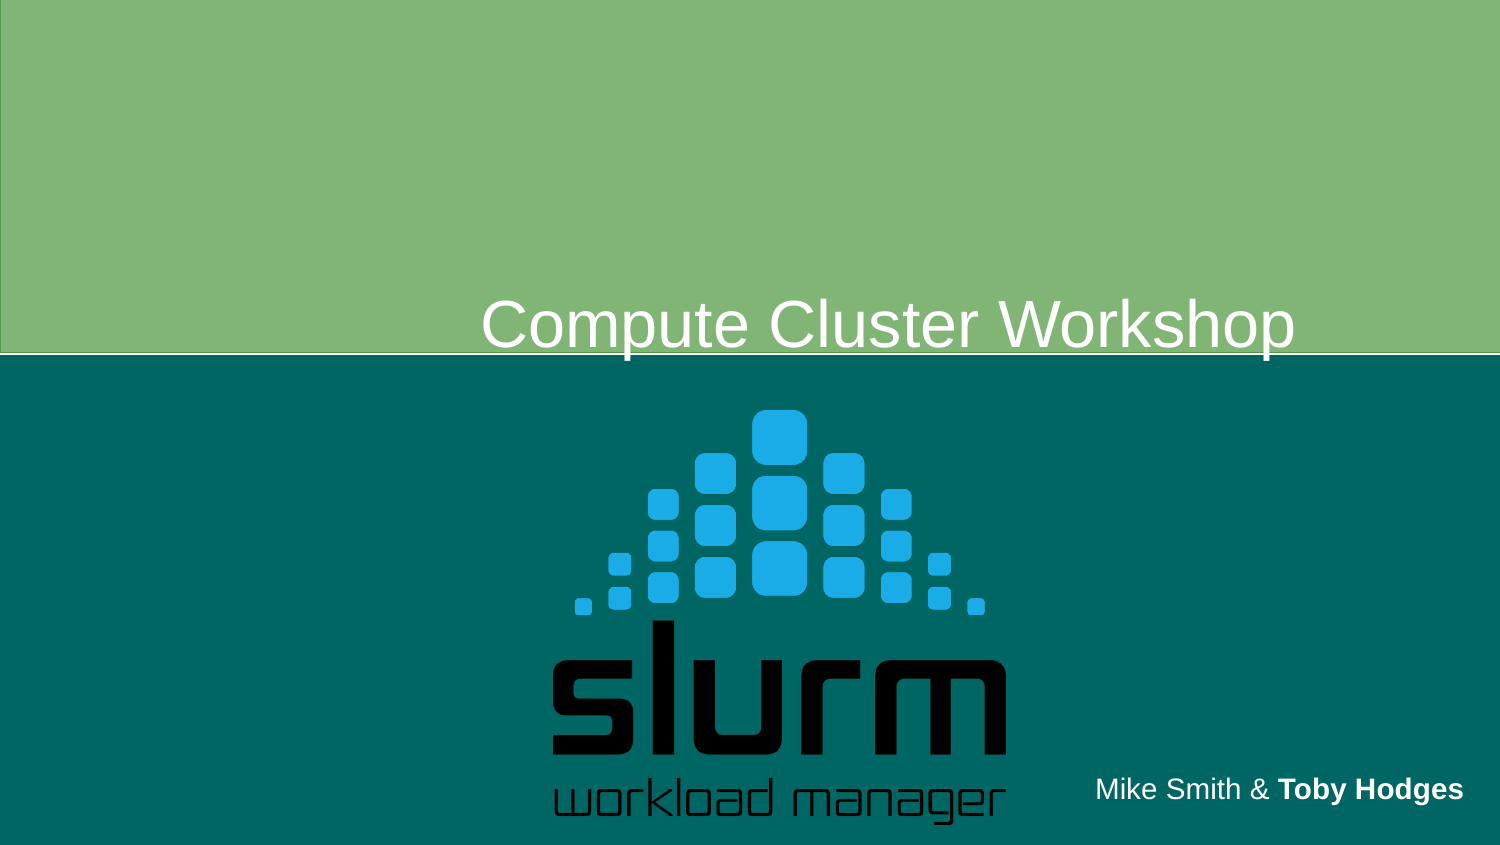

# Compute Cluster Workshop
Mike Smith & Toby Hodges